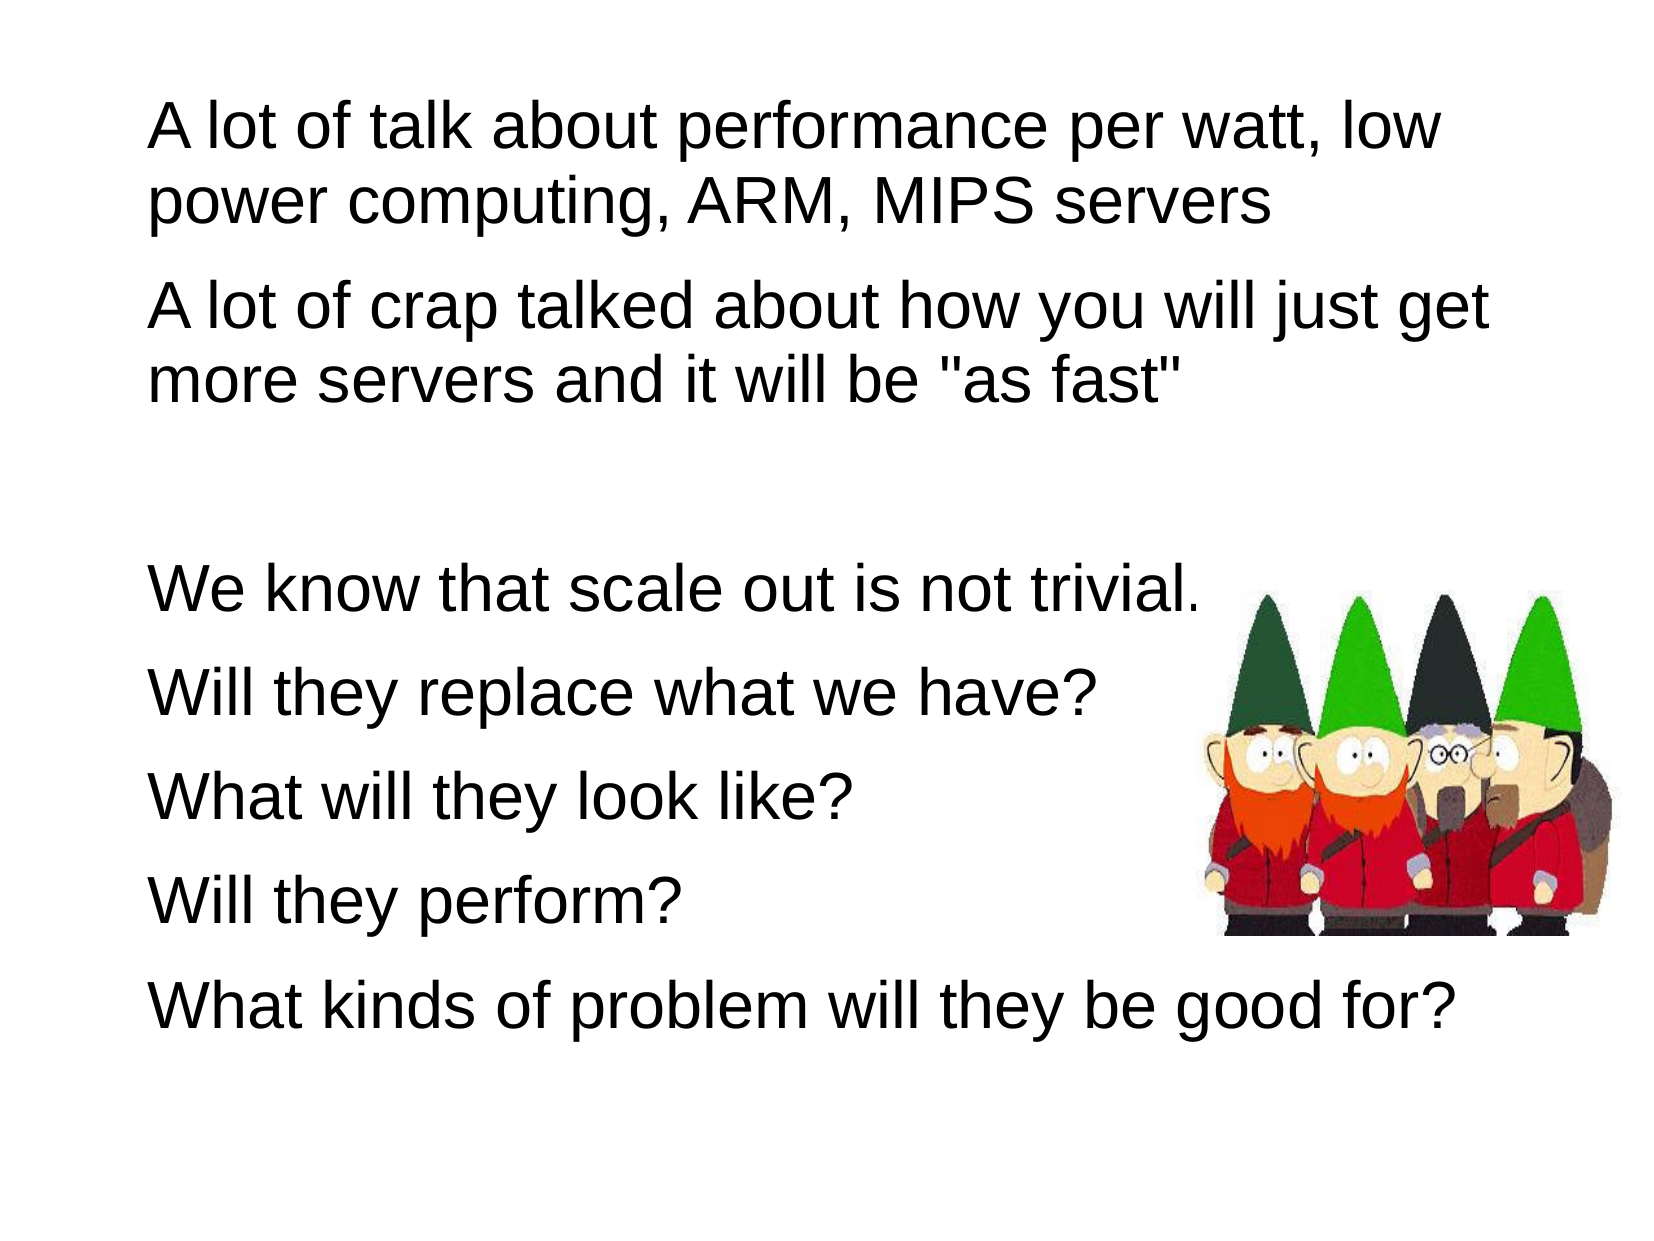

#
A lot of talk about performance per watt, low power computing, ARM, MIPS servers
A lot of crap talked about how you will just get more servers and it will be "as fast"
We know that scale out is not trivial.
Will they replace what we have?
What will they look like?
Will they perform?
What kinds of problem will they be good for?